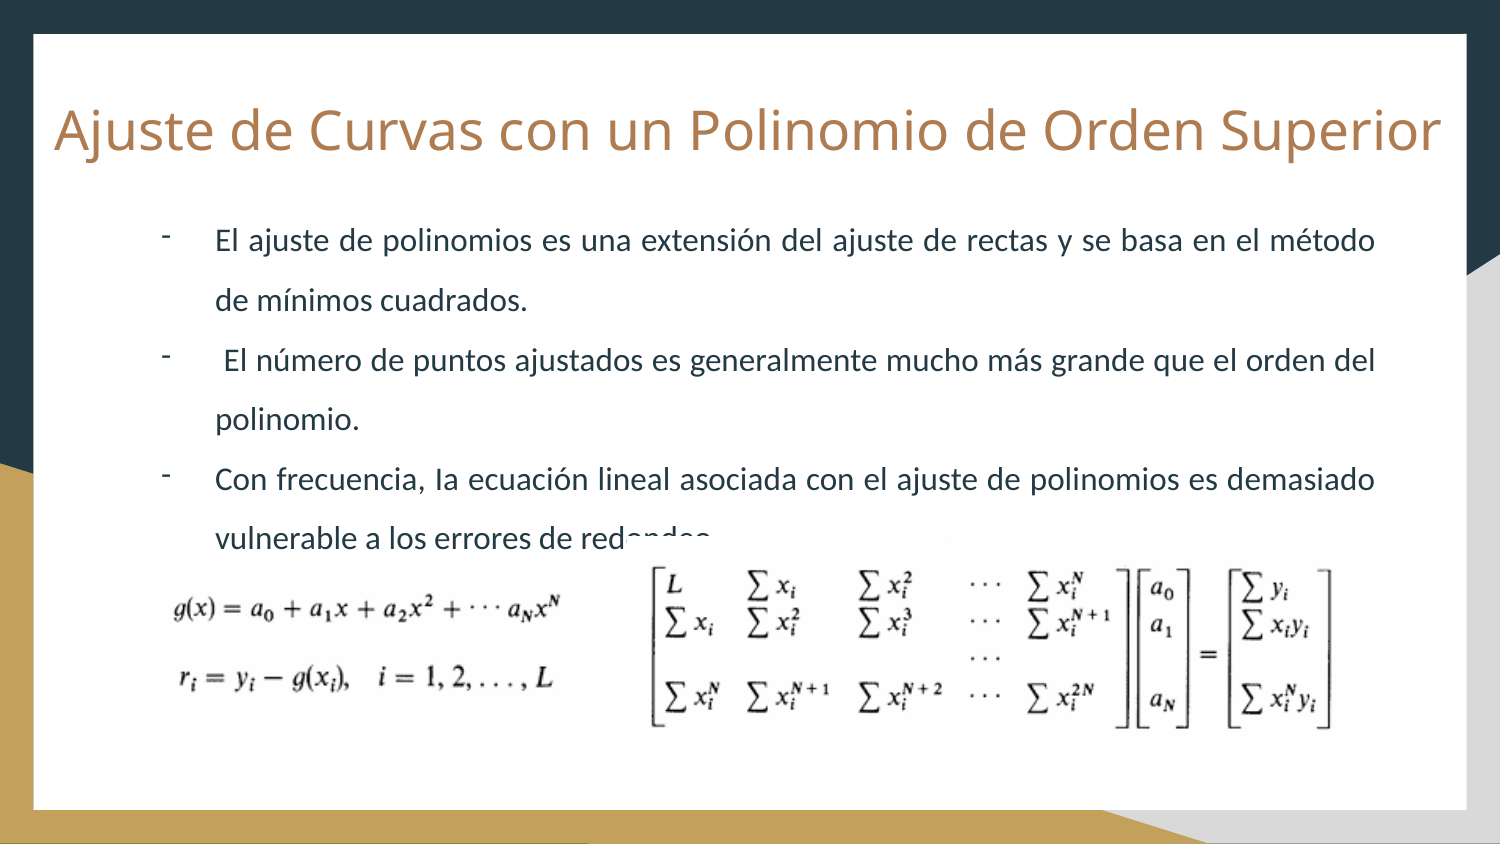

# Ajuste de Curvas con un Polinomio de Orden Superior
El ajuste de polinomios es una extensión del ajuste de rectas y se basa en el método de mínimos cuadrados.
 El número de puntos ajustados es generalmente mucho más grande que el orden del polinomio.
Con frecuencia, Ia ecuación lineal asociada con el ajuste de polinomios es demasiado vulnerable a los errores de redondeo.